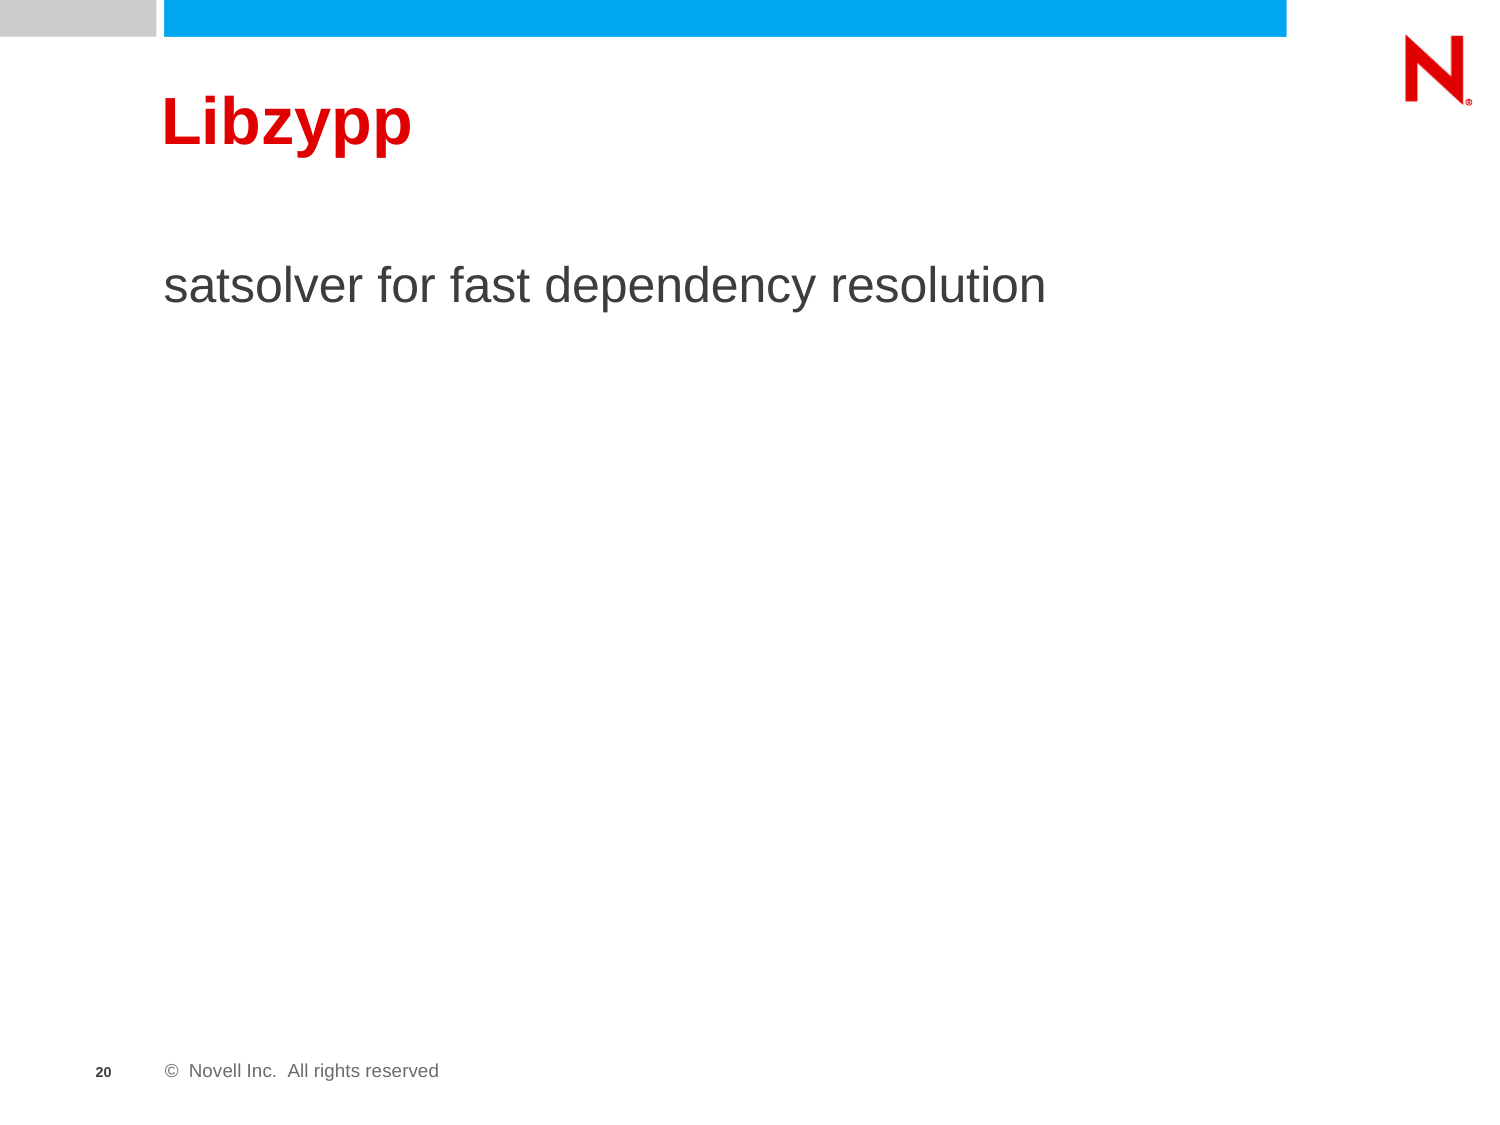

# Libzypp
satsolver for fast dependency resolution